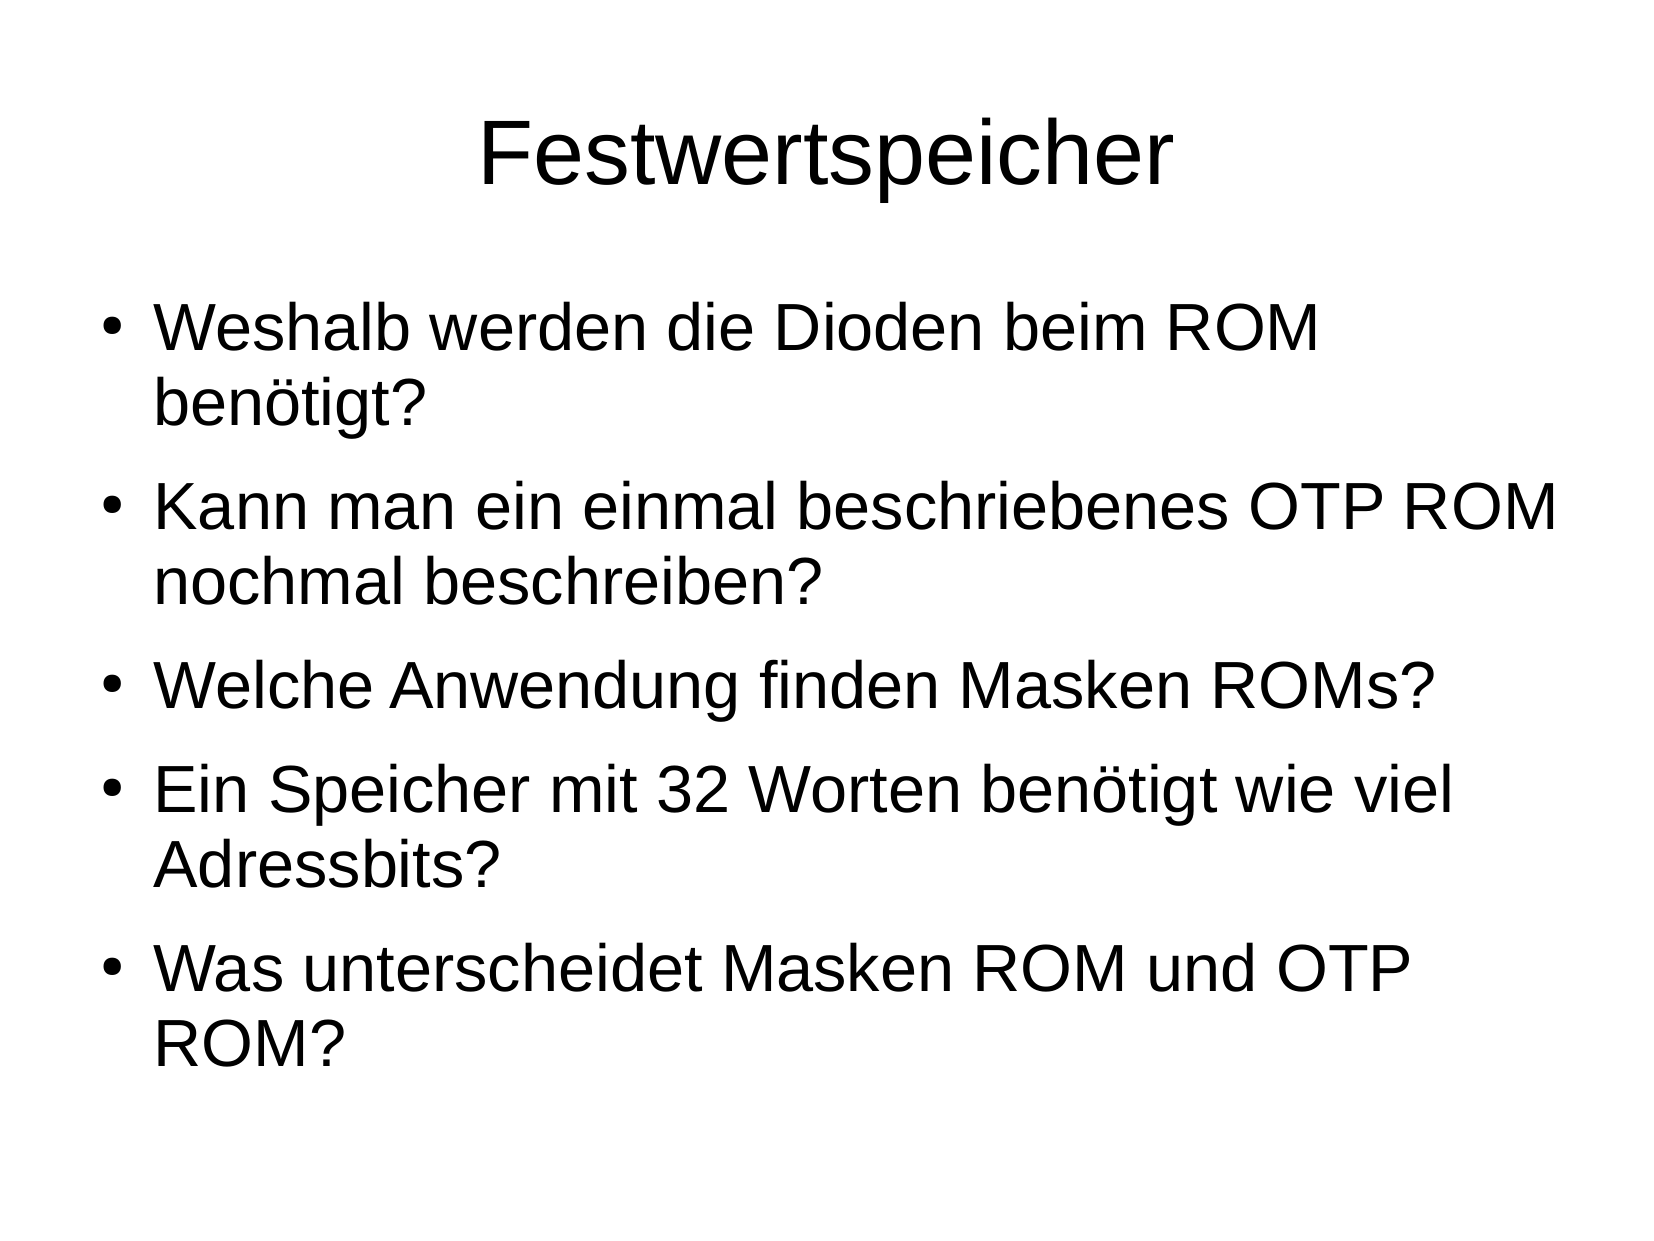

# Festwertspeicher
Weshalb werden die Dioden beim ROM benötigt?
Kann man ein einmal beschriebenes OTP ROM nochmal beschreiben?
Welche Anwendung finden Masken ROMs?
Ein Speicher mit 32 Worten benötigt wie viel Adressbits?
Was unterscheidet Masken ROM und OTP ROM?